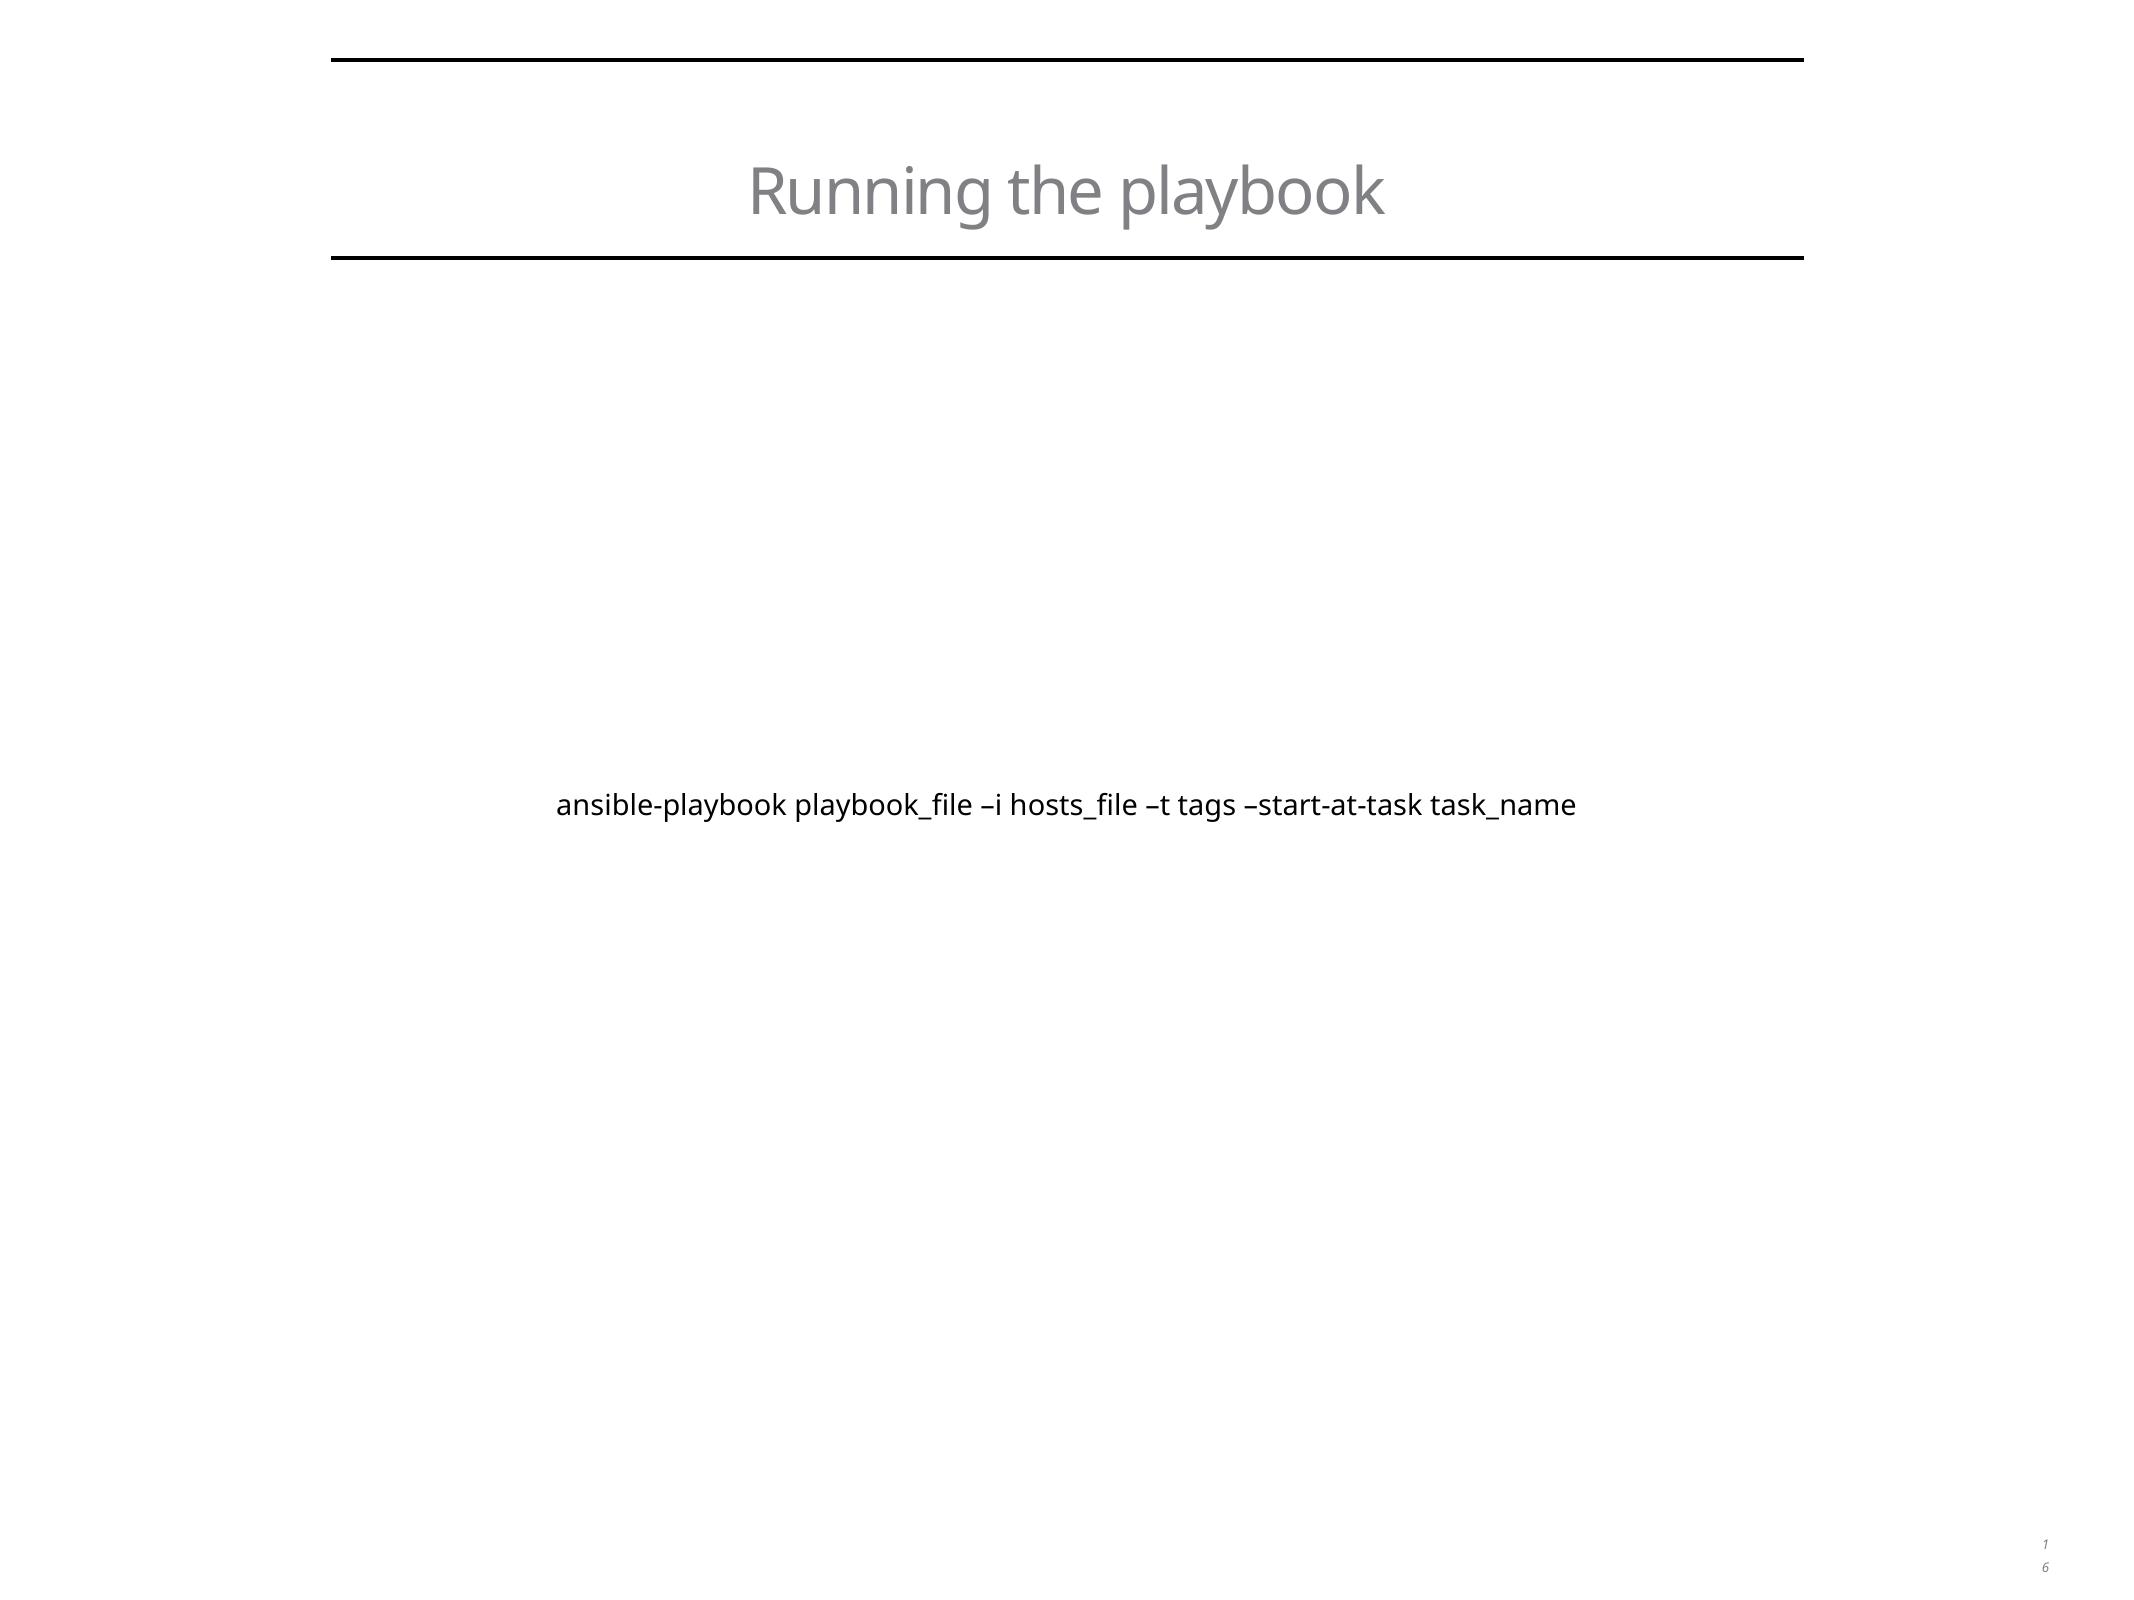

# Running the playbook
ansible-playbook playbook_file –i hosts_file –t tags –start-at-task task_name